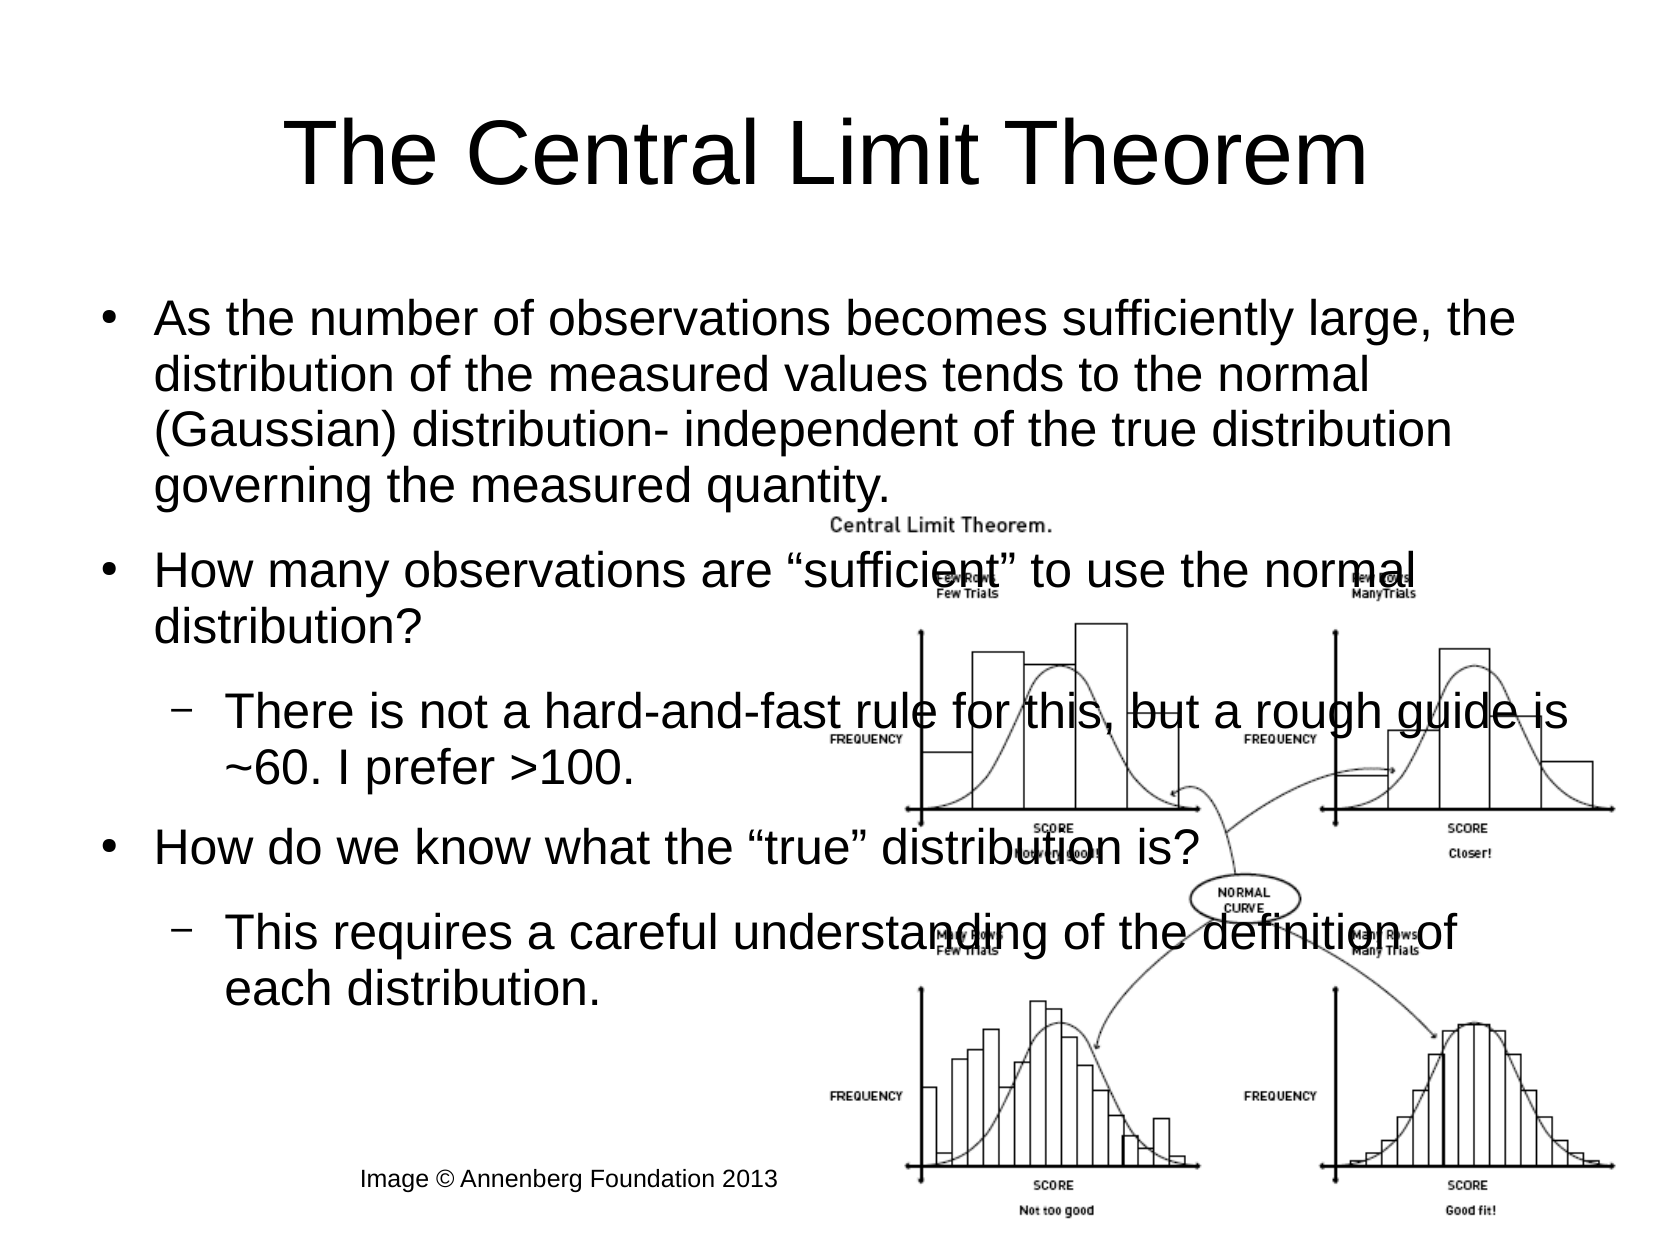

# The Central Limit Theorem
As the number of observations becomes sufficiently large, the distribution of the measured values tends to the normal (Gaussian) distribution- independent of the true distribution governing the measured quantity.
How many observations are “sufficient” to use the normal distribution?
There is not a hard-and-fast rule for this, but a rough guide is ~60. I prefer >100.
How do we know what the “true” distribution is?
This requires a careful understanding of the definition of each distribution.
Image © Annenberg Foundation 2013